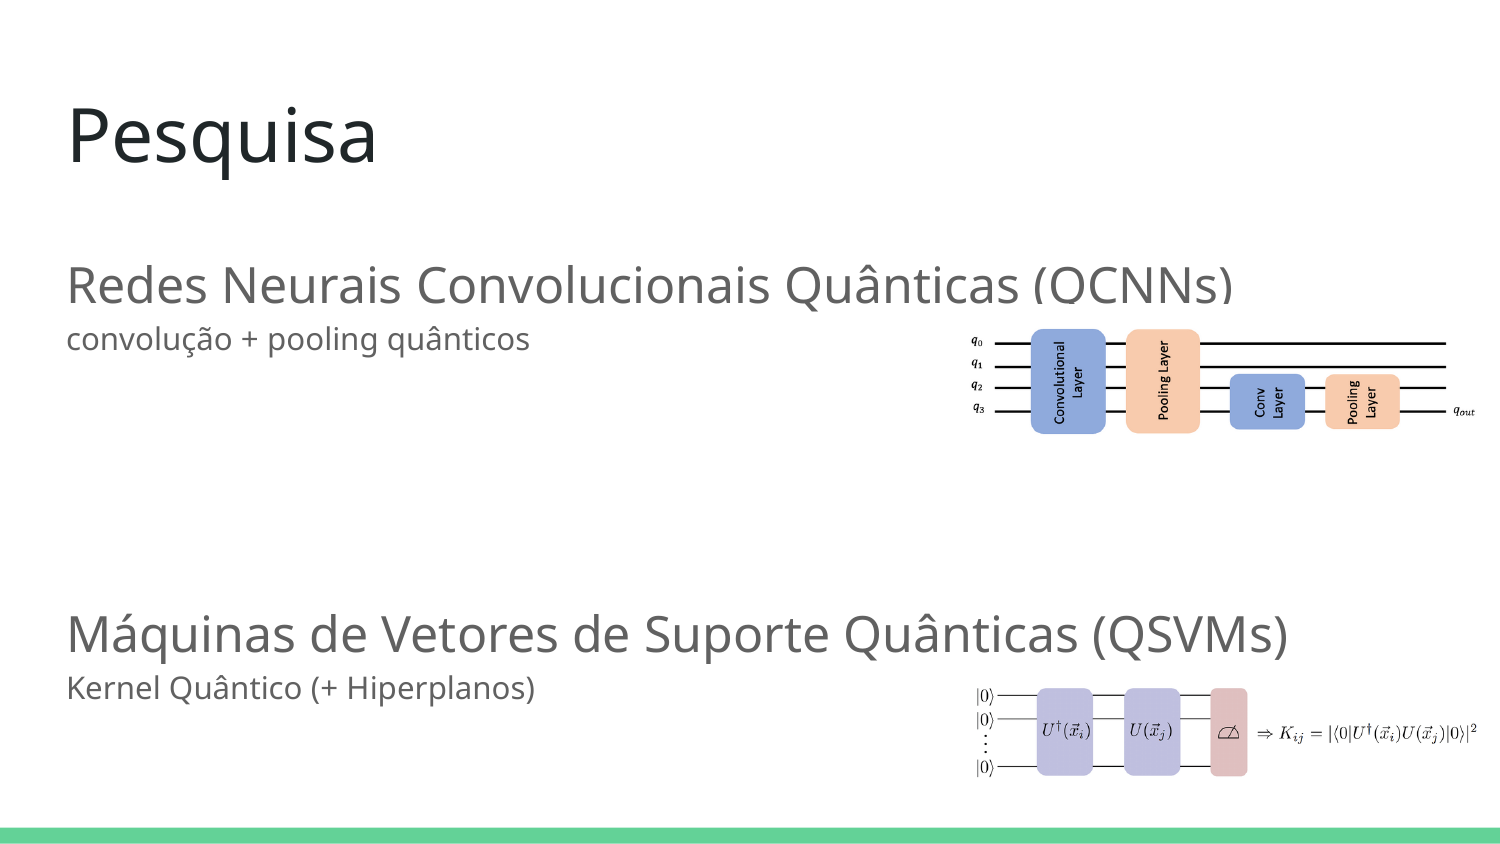

# Pesquisa
Redes Neurais Convolucionais Quânticas (QCNNs)
convolução + pooling quânticos
Máquinas de Vetores de Suporte Quânticas (QSVMs)
Kernel Quântico (+ Hiperplanos)